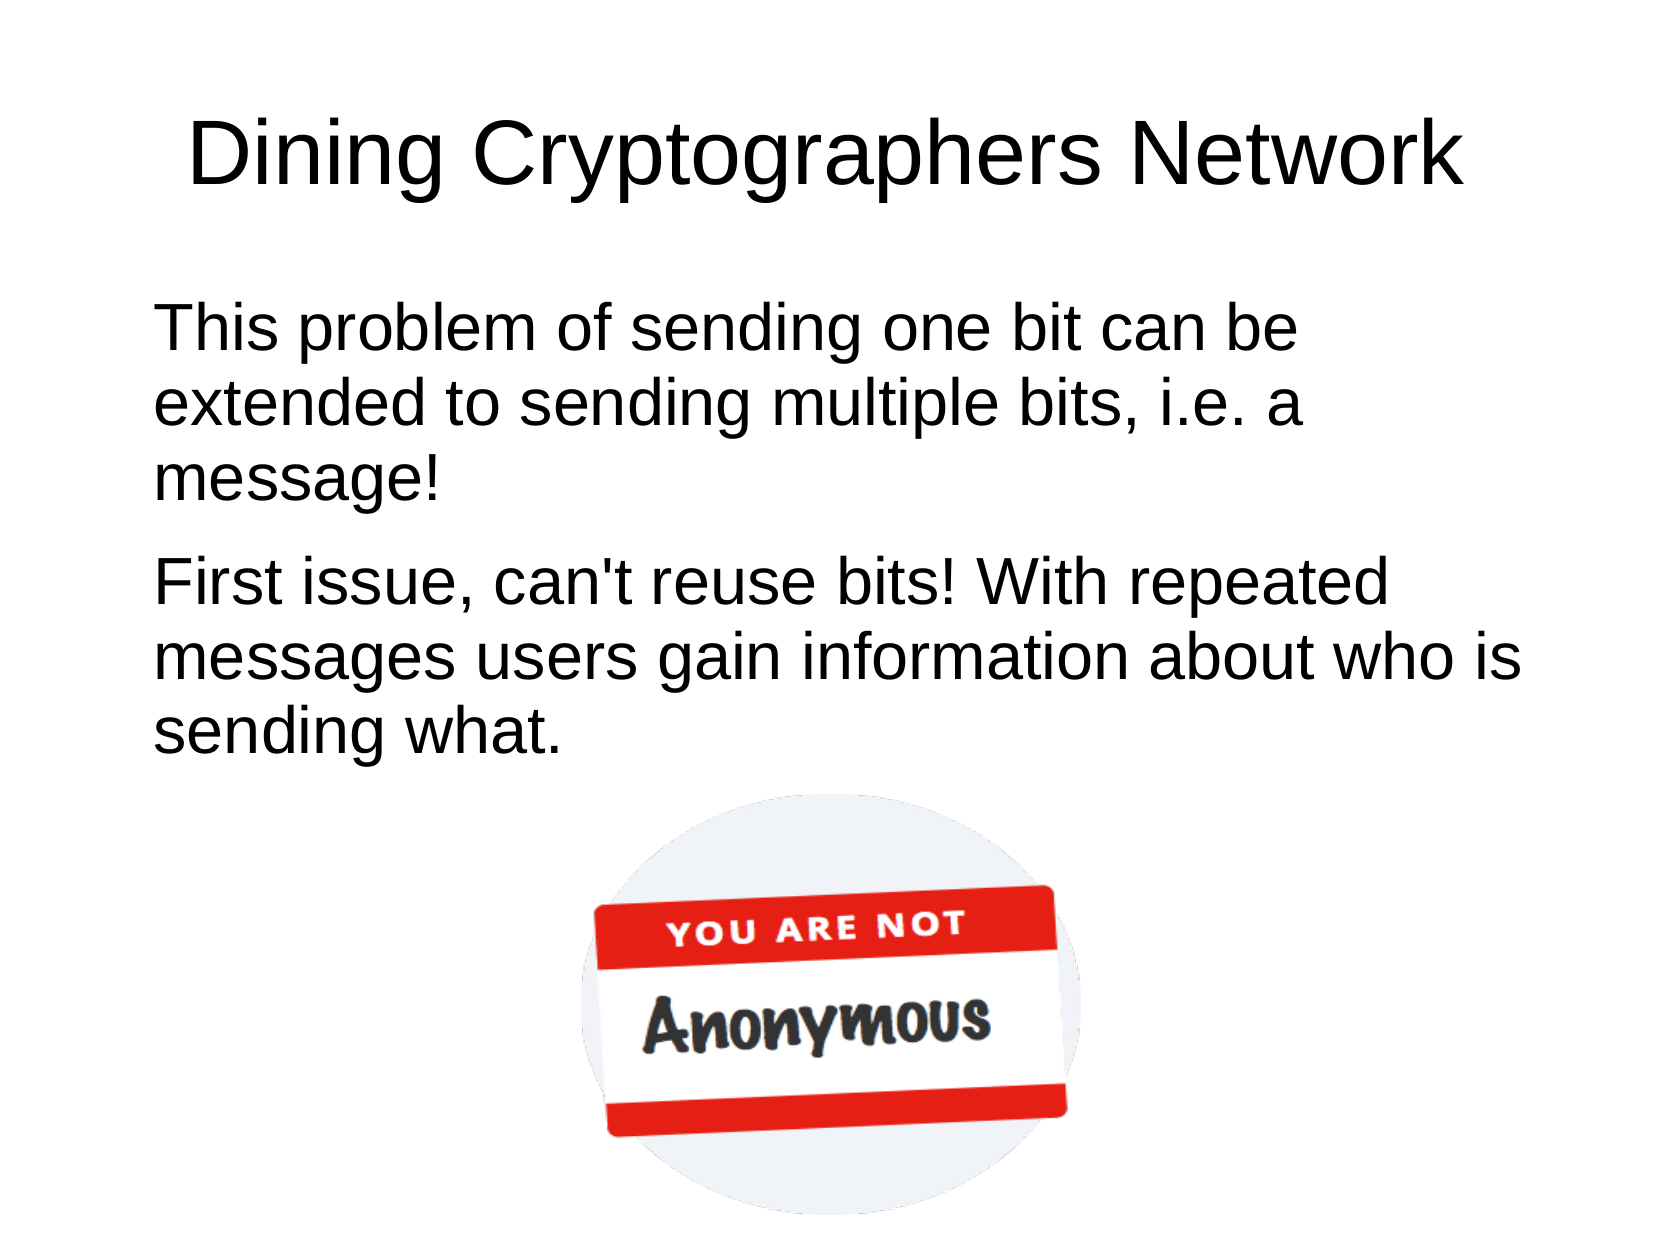

# Dining Cryptographers Network
This problem of sending one bit can be extended to sending multiple bits, i.e. a message!
First issue, can't reuse bits! With repeated messages users gain information about who is sending what.